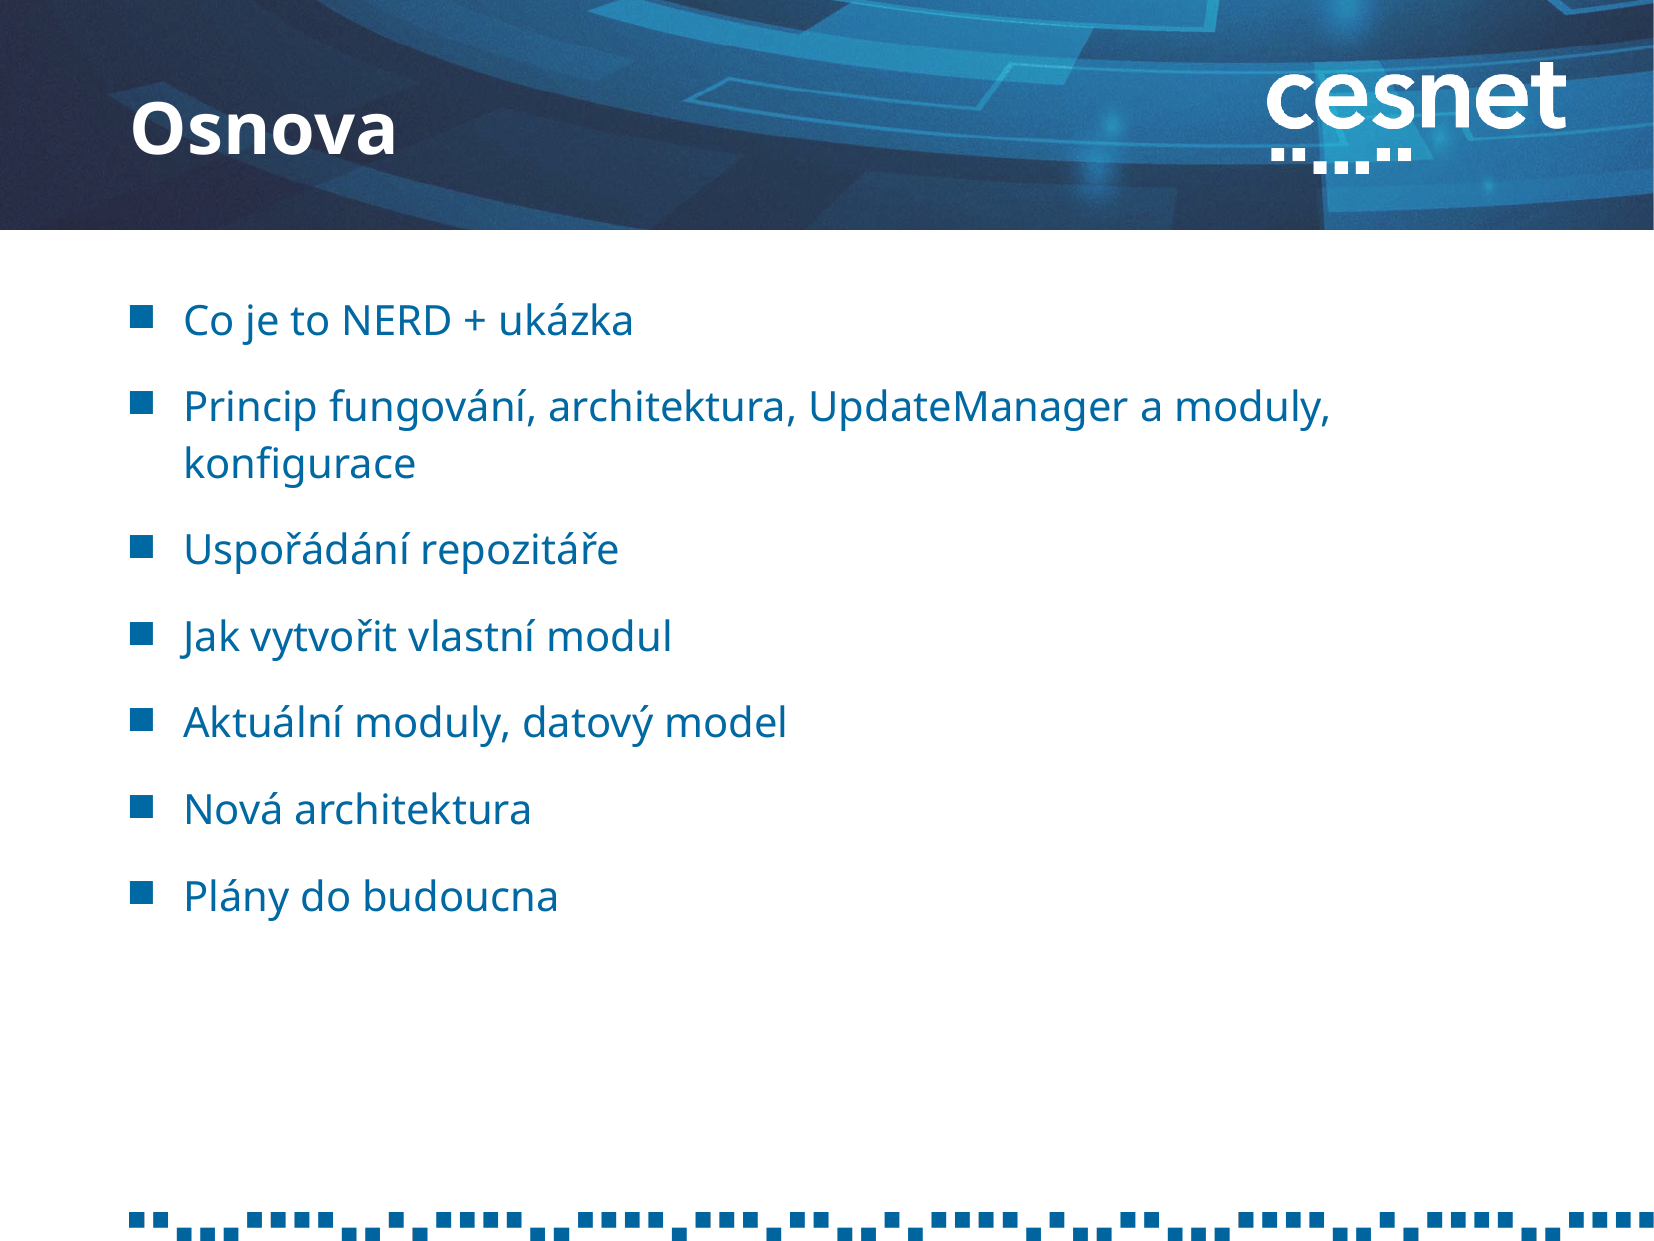

# Osnova
Co je to NERD + ukázka
Princip fungování, architektura, UpdateManager a moduly, konfigurace
Uspořádání repozitáře
Jak vytvořit vlastní modul
Aktuální moduly, datový model
Nová architektura
Plány do budoucna